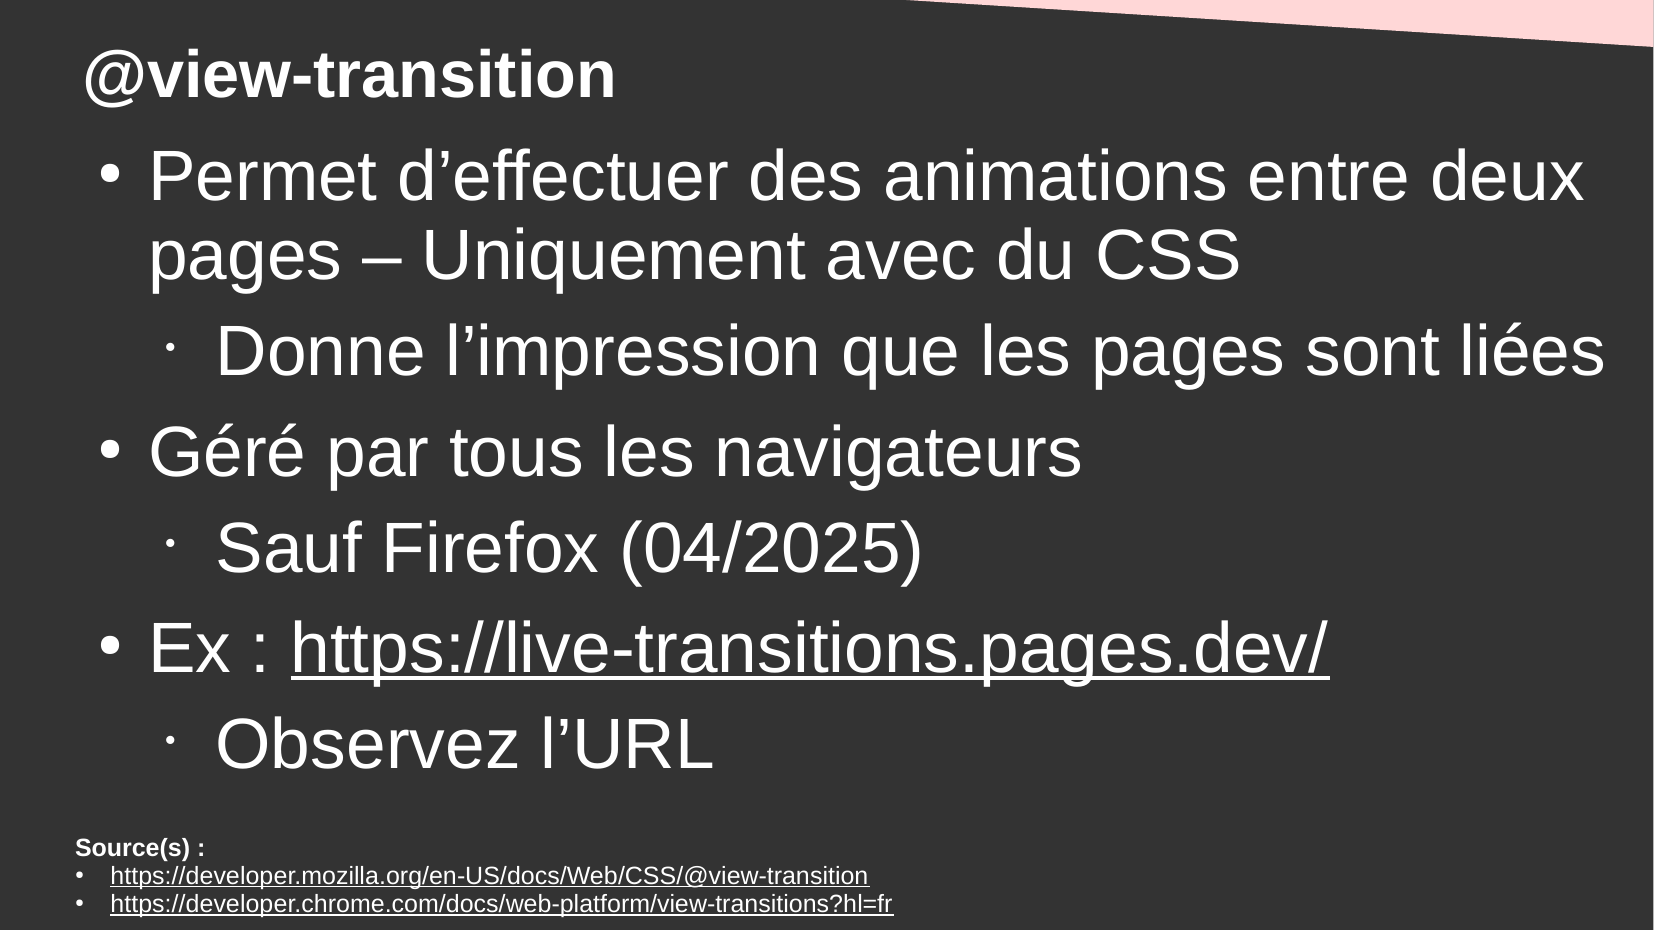

# @view-transition
Permet d’effectuer des animations entre deux pages – Uniquement avec du CSS
Donne l’impression que les pages sont liées
Géré par tous les navigateurs
Sauf Firefox (04/2025)
Ex : https://live-transitions.pages.dev/
Observez l’URL
Source(s) :
https://developer.mozilla.org/en-US/docs/Web/CSS/@view-transition
https://developer.chrome.com/docs/web-platform/view-transitions?hl=fr